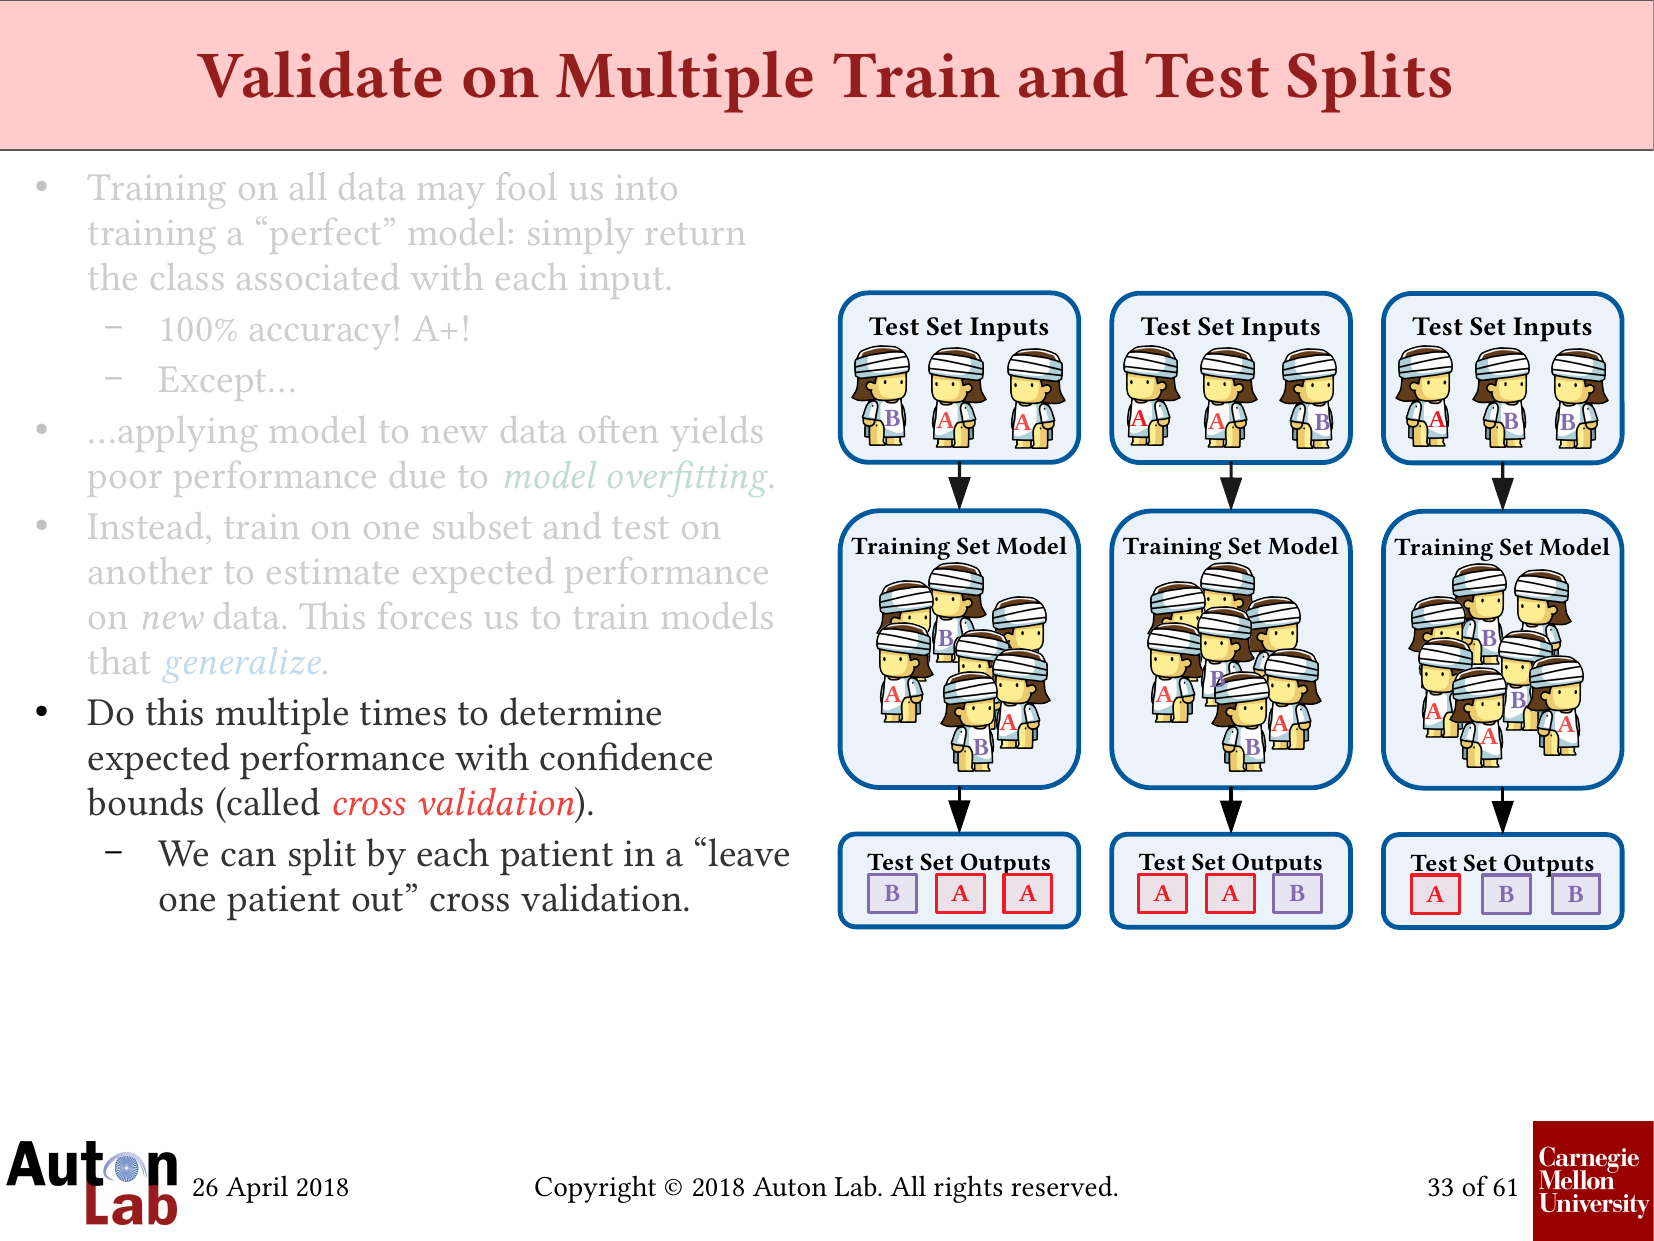

# Validate on Multiple Train and Test Splits
Training on all data may fool us into training a “perfect” model: simply return the class associated with each input.
100% accuracy! A+!
Except…
...applying model to new data often yields poor performance due to model overfitting.
Instead, train on one subset and test on another to estimate expected performance on new data. This forces us to train models that generalize.
Do this multiple times to determine expected performance with confidence bounds (called cross validation).
We can split by each patient in a “leave one patient out” cross validation.
This lets us compare model algorithms and instances (specific hyper-parameter choices).
We can also use cross validation to choose hyper-parameters.
Test Set Inputs
Test Set Inputs
Test Set Inputs
B
A
A
A
A
B
A
B
B
Training Set Model
Training Set Model
Training Set Model
B
B
B
A
A
B
A
A
A
A
A
B
B
Test Set Outputs
Test Set Outputs
Test Set Outputs
B
A
A
A
A
B
A
B
B
26 April 2018
33